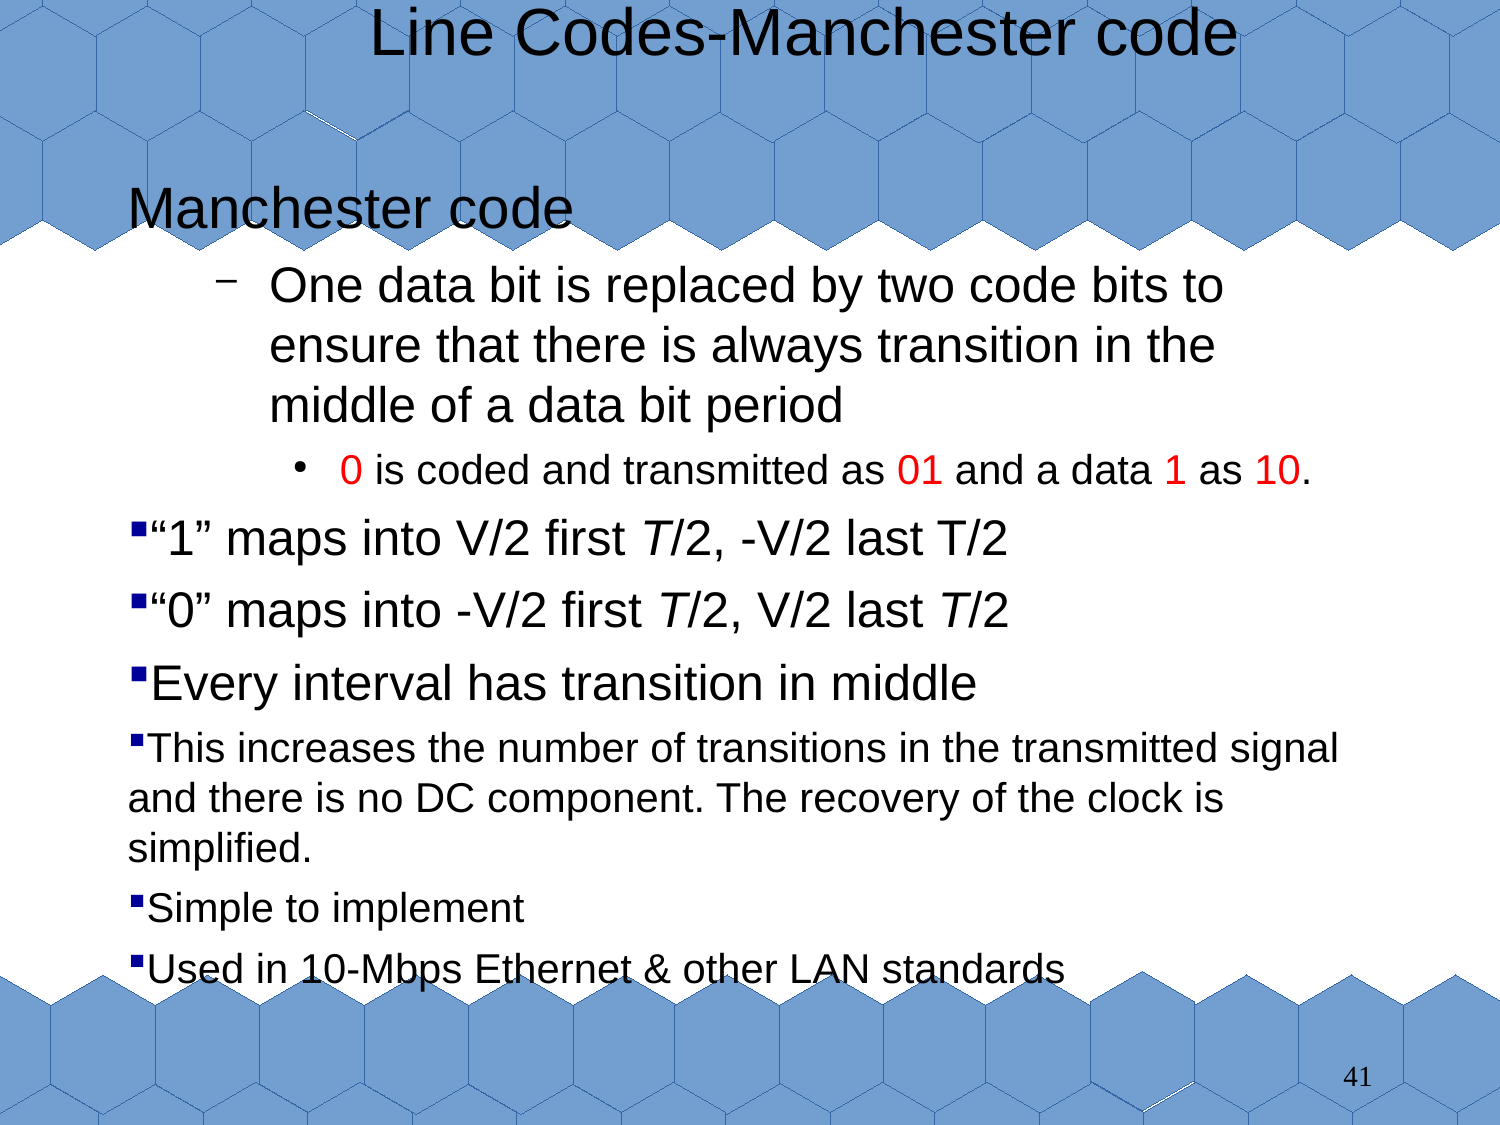

# Line Codes-Manchester code
Manchester code
One data bit is replaced by two code bits to ensure that there is always transition in the middle of a data bit period
0 is coded and transmitted as 01 and a data 1 as 10.
“1” maps into V/2 first T/2, -V/2 last T/2
“0” maps into -V/2 first T/2, V/2 last T/2
Every interval has transition in middle
This increases the number of transitions in the transmitted signal and there is no DC component. The recovery of the clock is simplified.
Simple to implement
Used in 10-Mbps Ethernet & other LAN standards